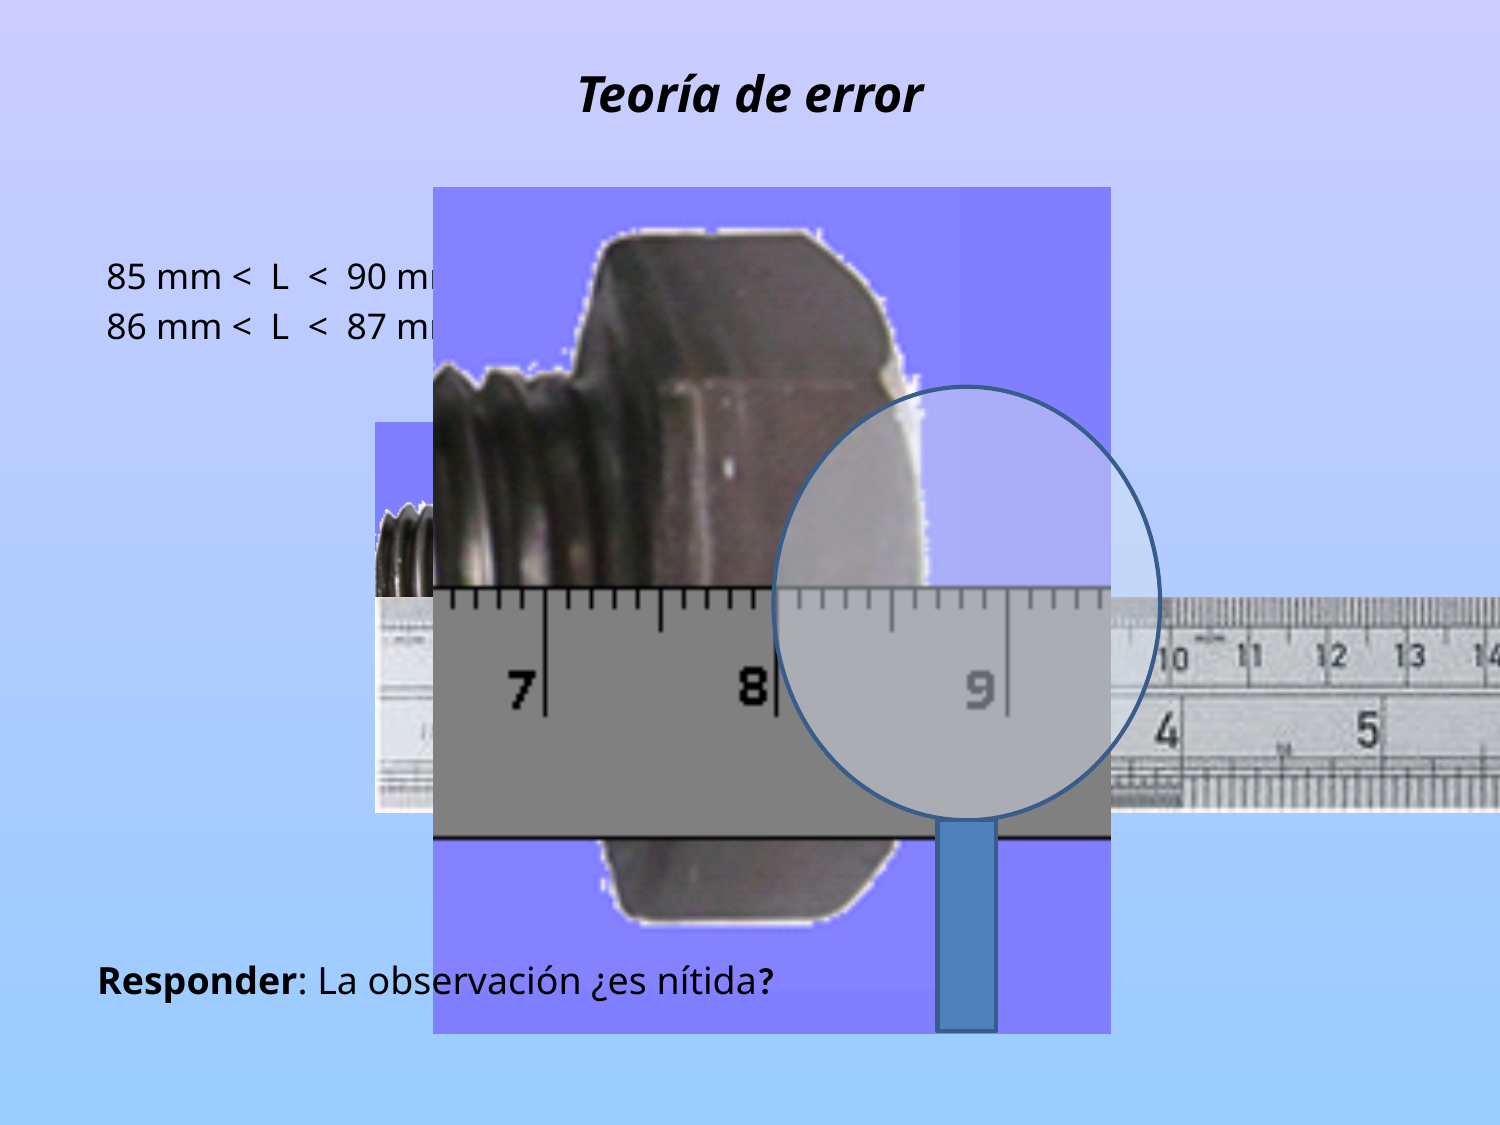

# Teoría de error
85 mm < L < 90 mm
86 mm < L < 87 mm
Responder: La observación ¿es nítida?